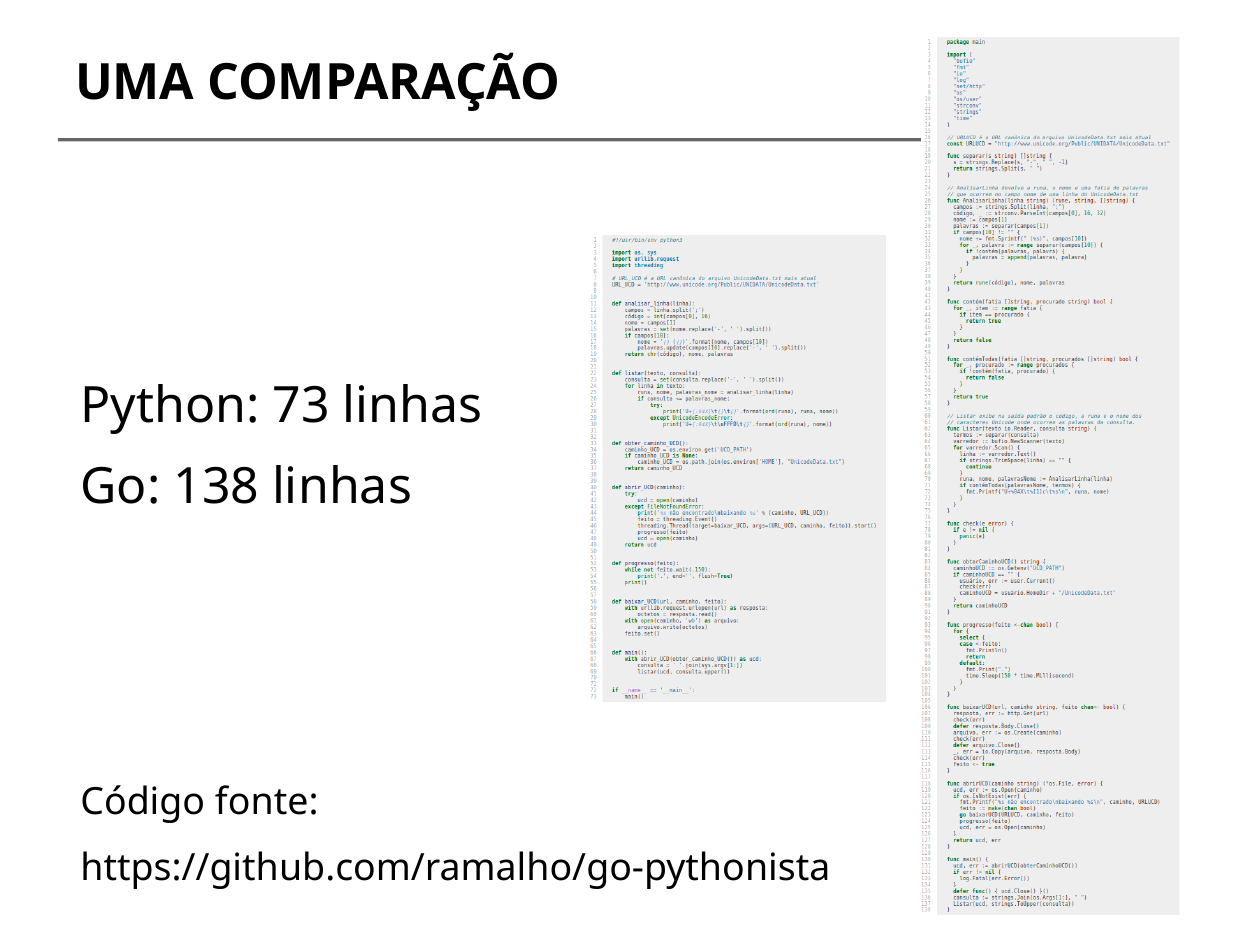

# UMA COMPARAÇÃO
Python: 73 linhas
Go: 138 linhas
Código fonte:
https://github.com/ramalho/go-pythonista